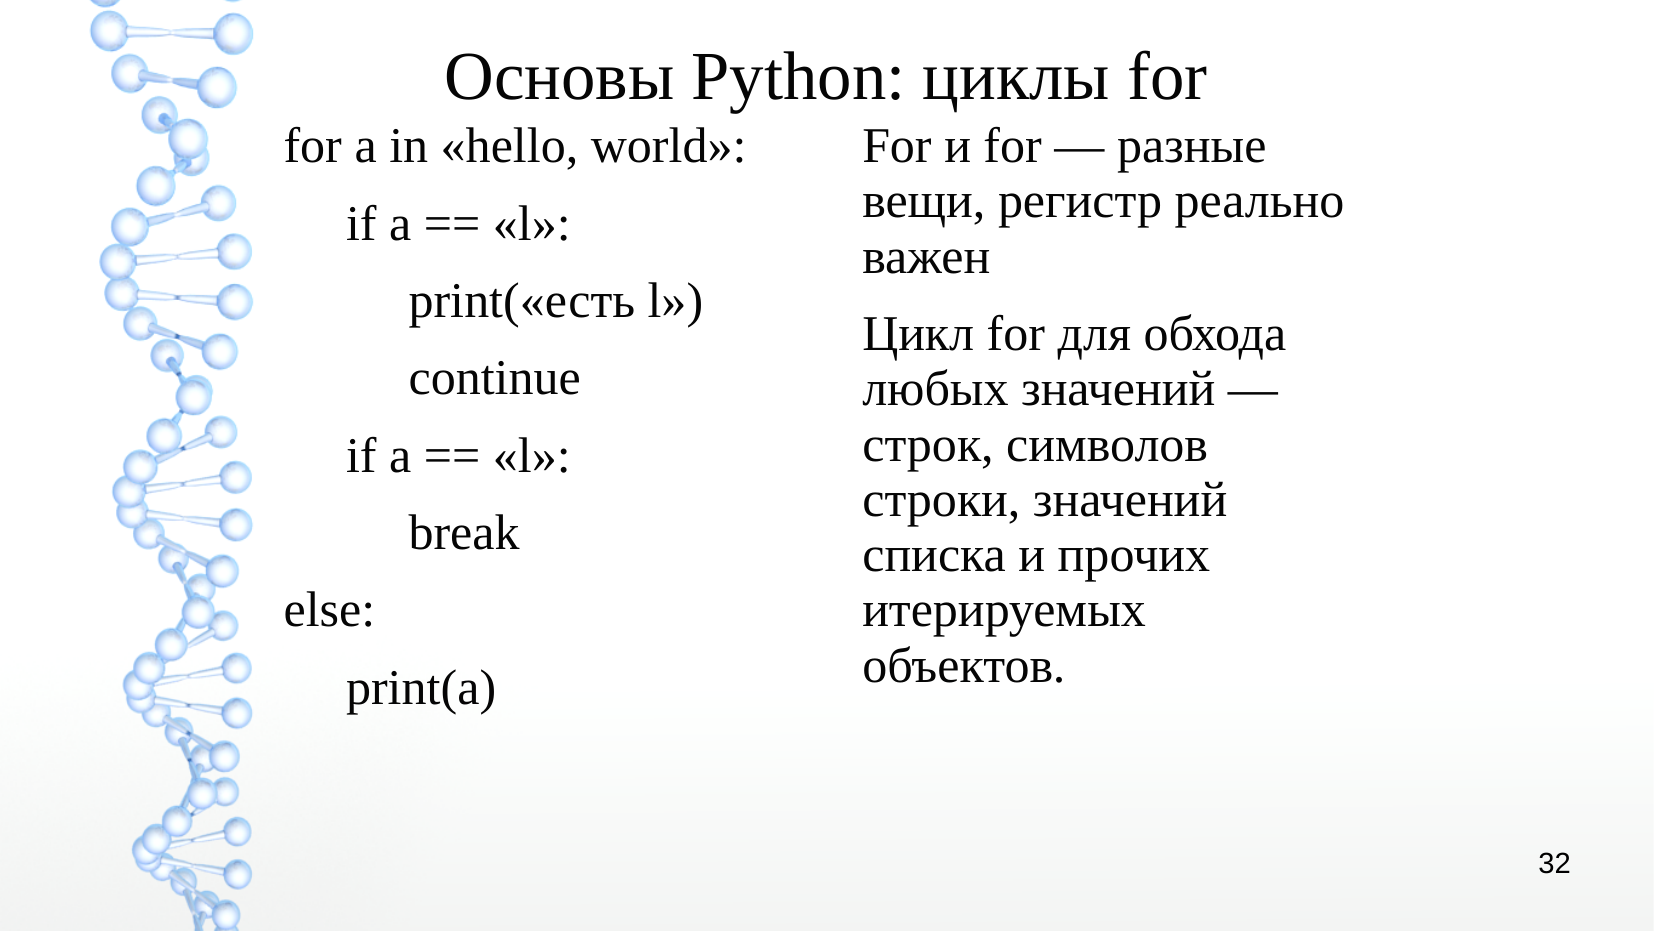

# Основы Python: циклы for
for a in «hello, world»:
 if a == «l»:
 print(«есть l»)
 continue
 if a == «l»:
 break
else:
 print(a)
For и for — разные вещи, регистр реально важен
Цикл for для обхода любых значений — строк, символов строки, значений списка и прочих итерируемых объектов.
32